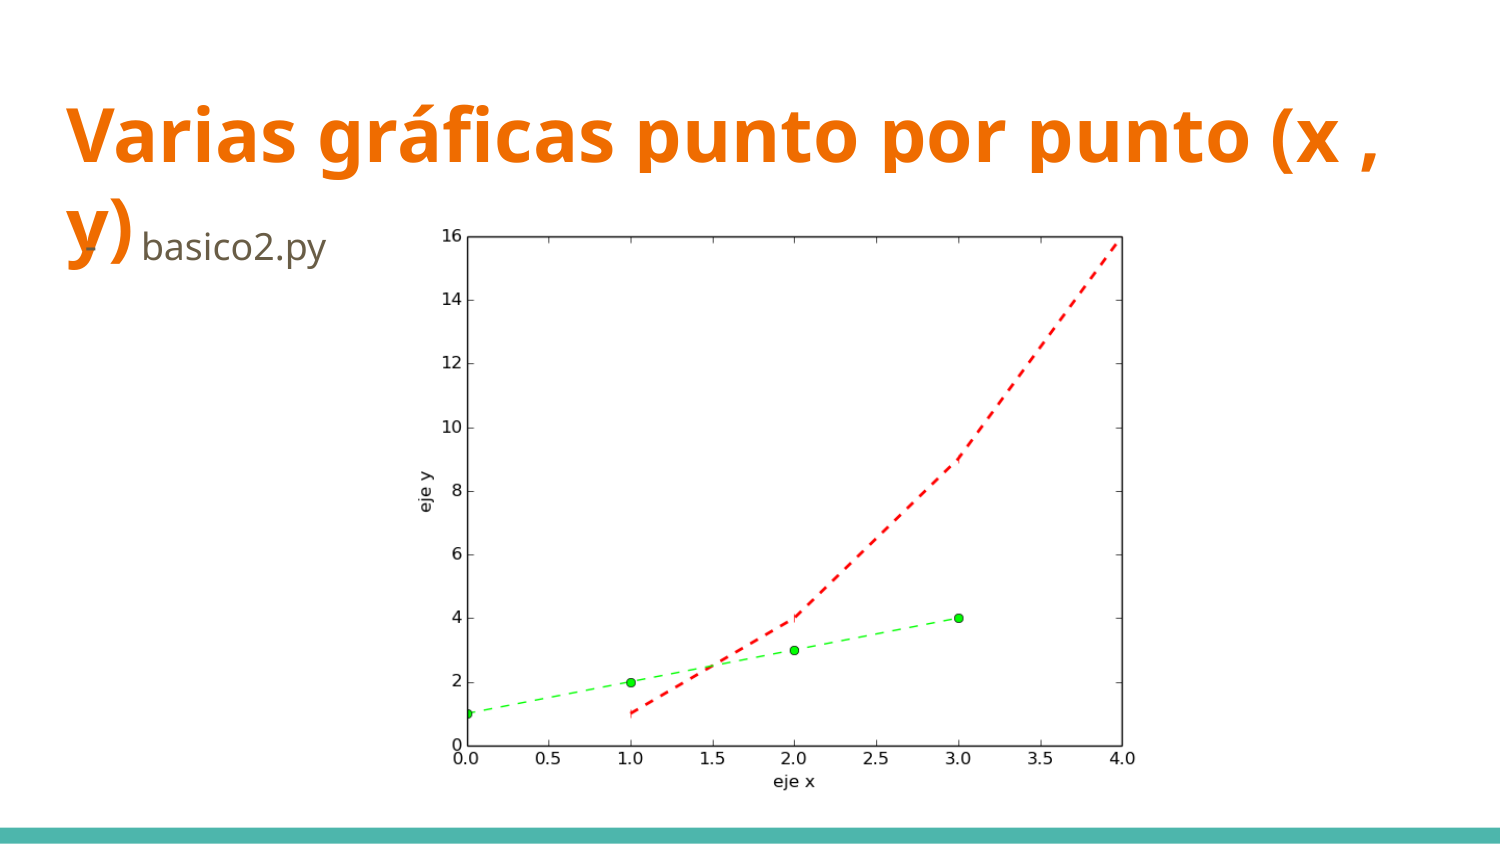

# Varias gráficas punto por punto (x , y)
basico2.py